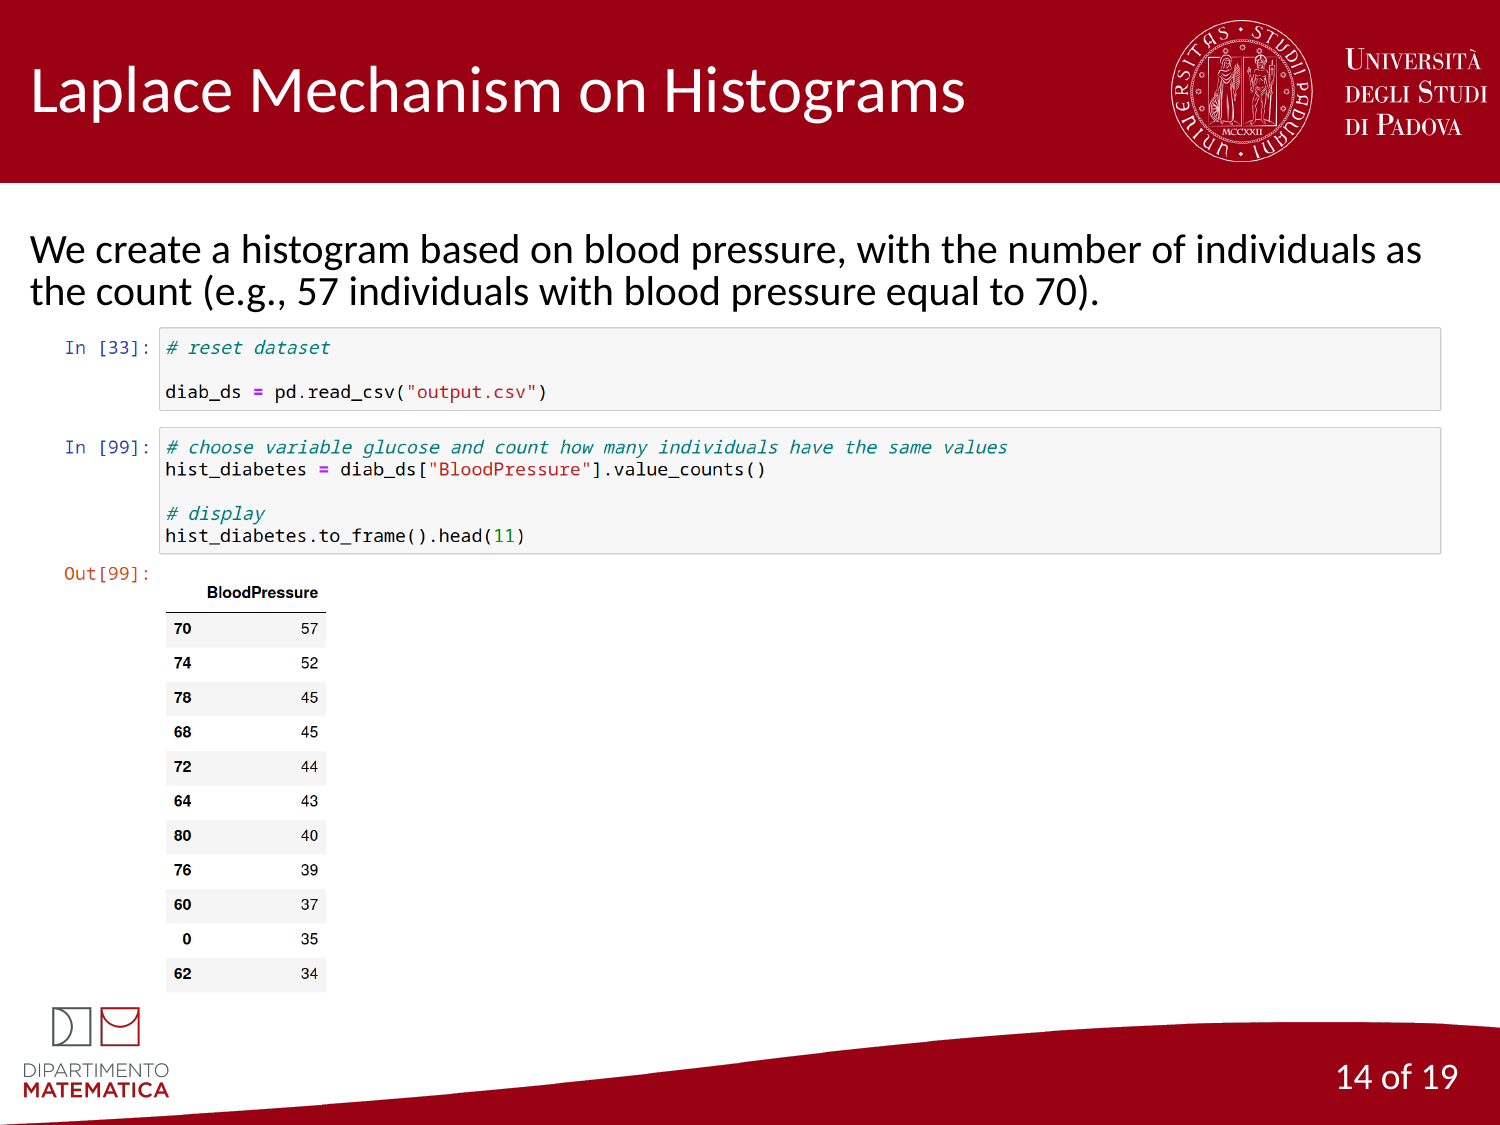

# Laplace Mechanism on Histograms
We create a histogram based on blood pressure, with the number of individuals as the count (e.g., 57 individuals with blood pressure equal to 70).
 of 19